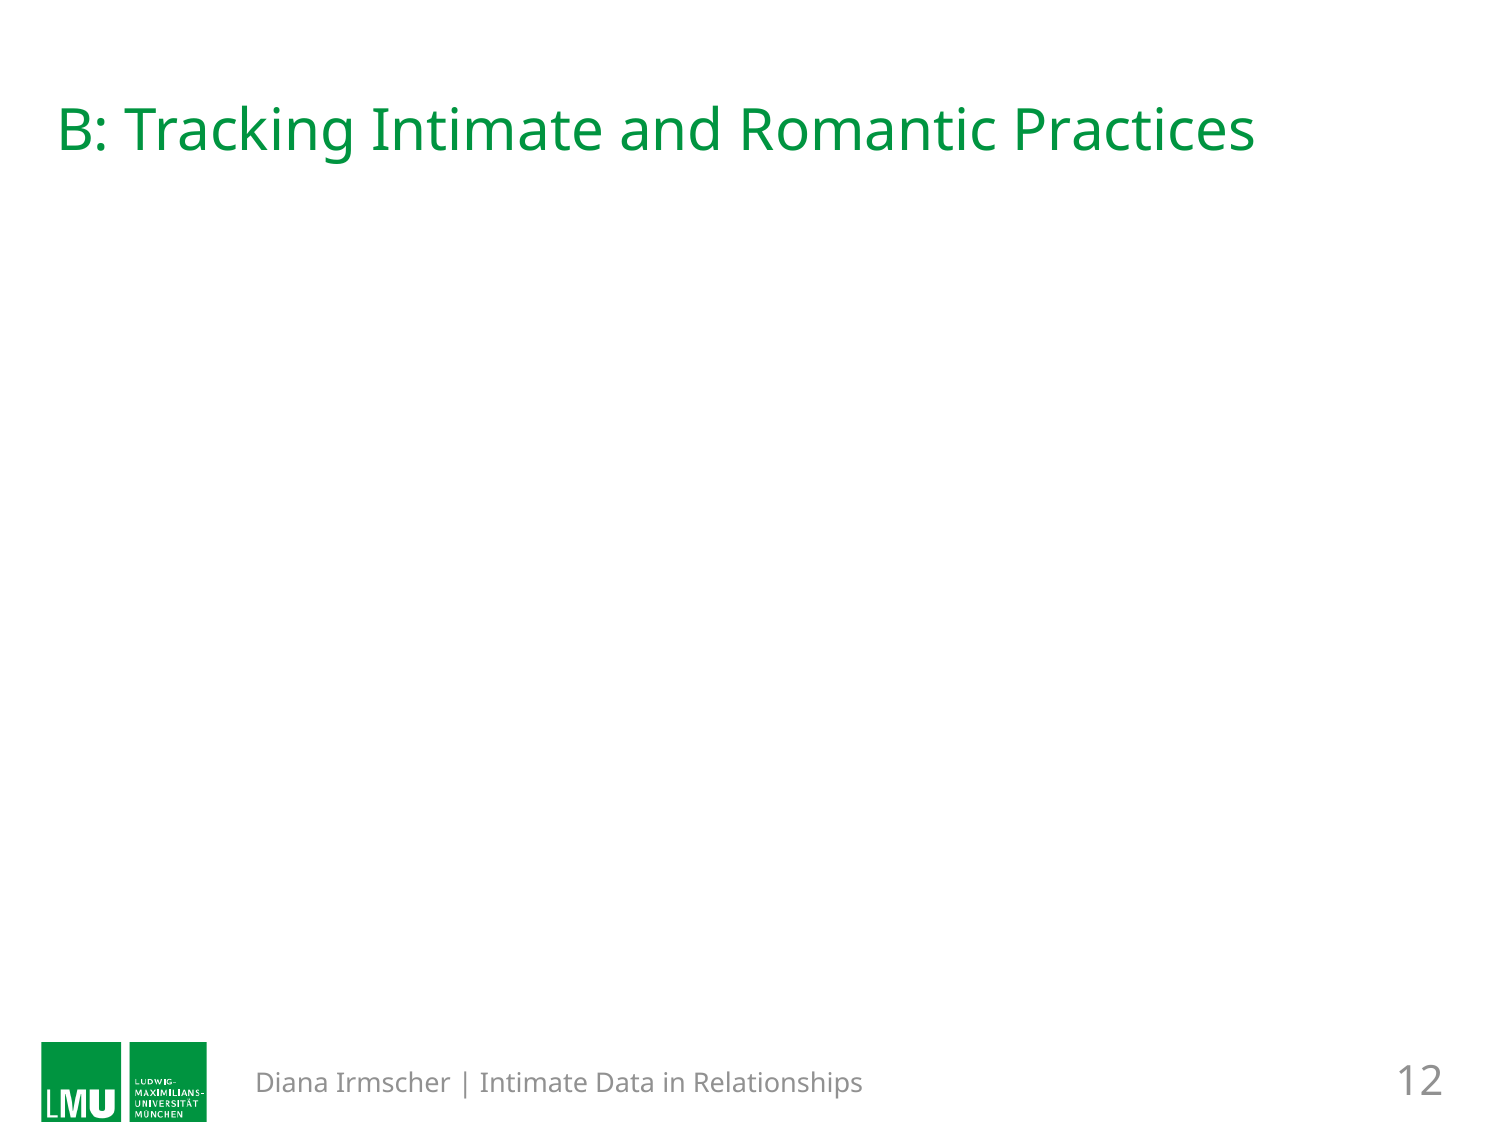

# B: Tracking Intimate and Romantic Practices
Diana Irmscher | Intimate Data in Relationships